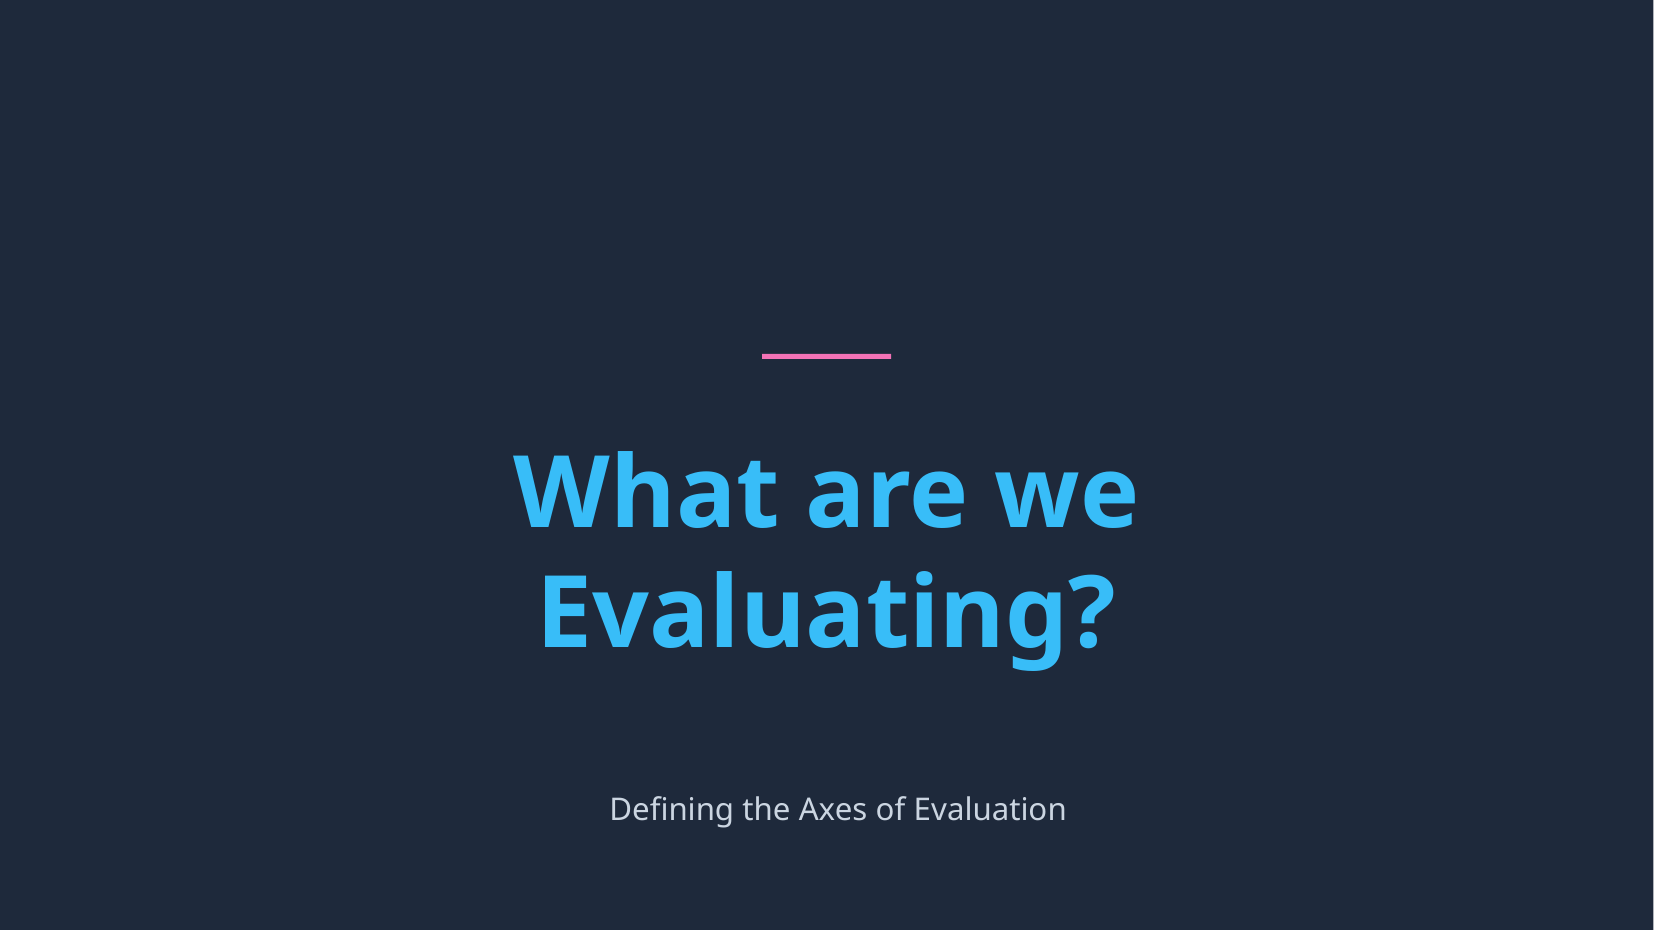

What are we Evaluating?
Defining the Axes of Evaluation